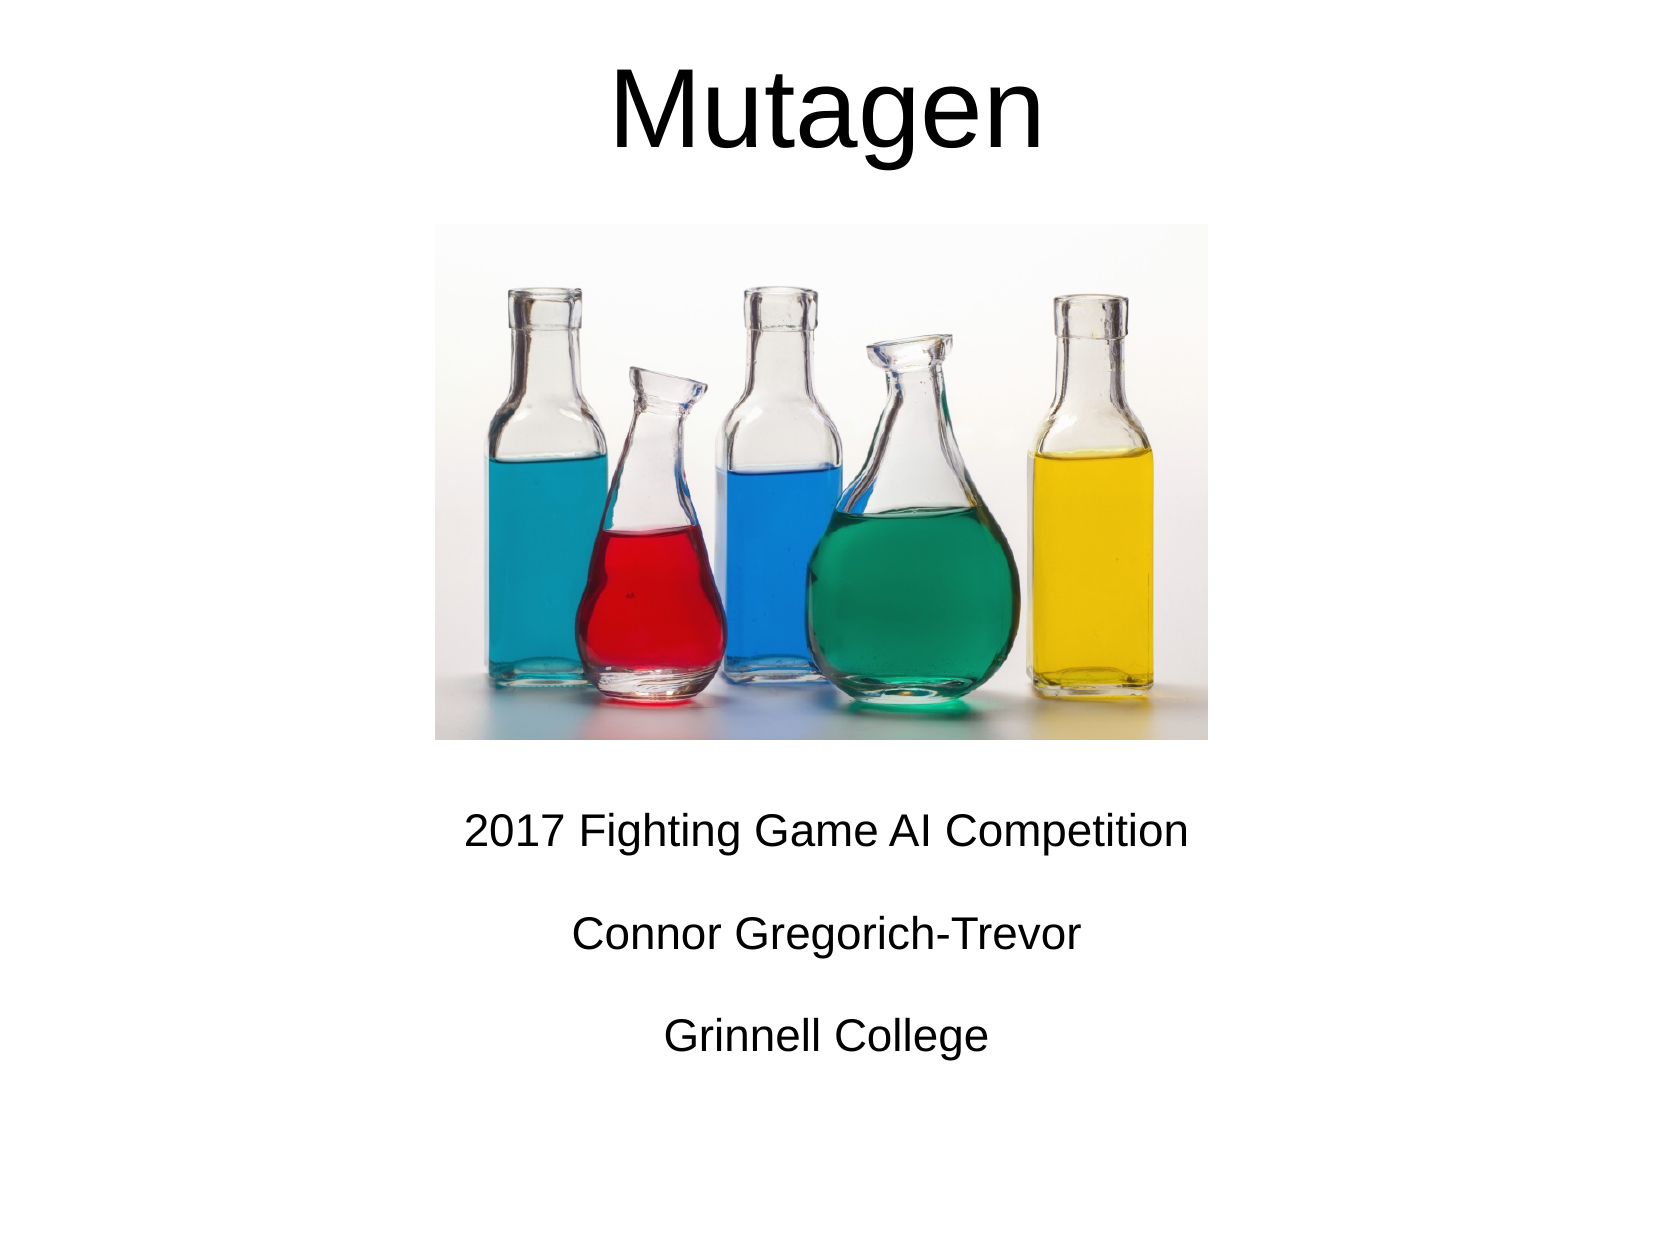

# Mutagen
2017 Fighting Game AI Competition
Connor Gregorich-Trevor
Grinnell College